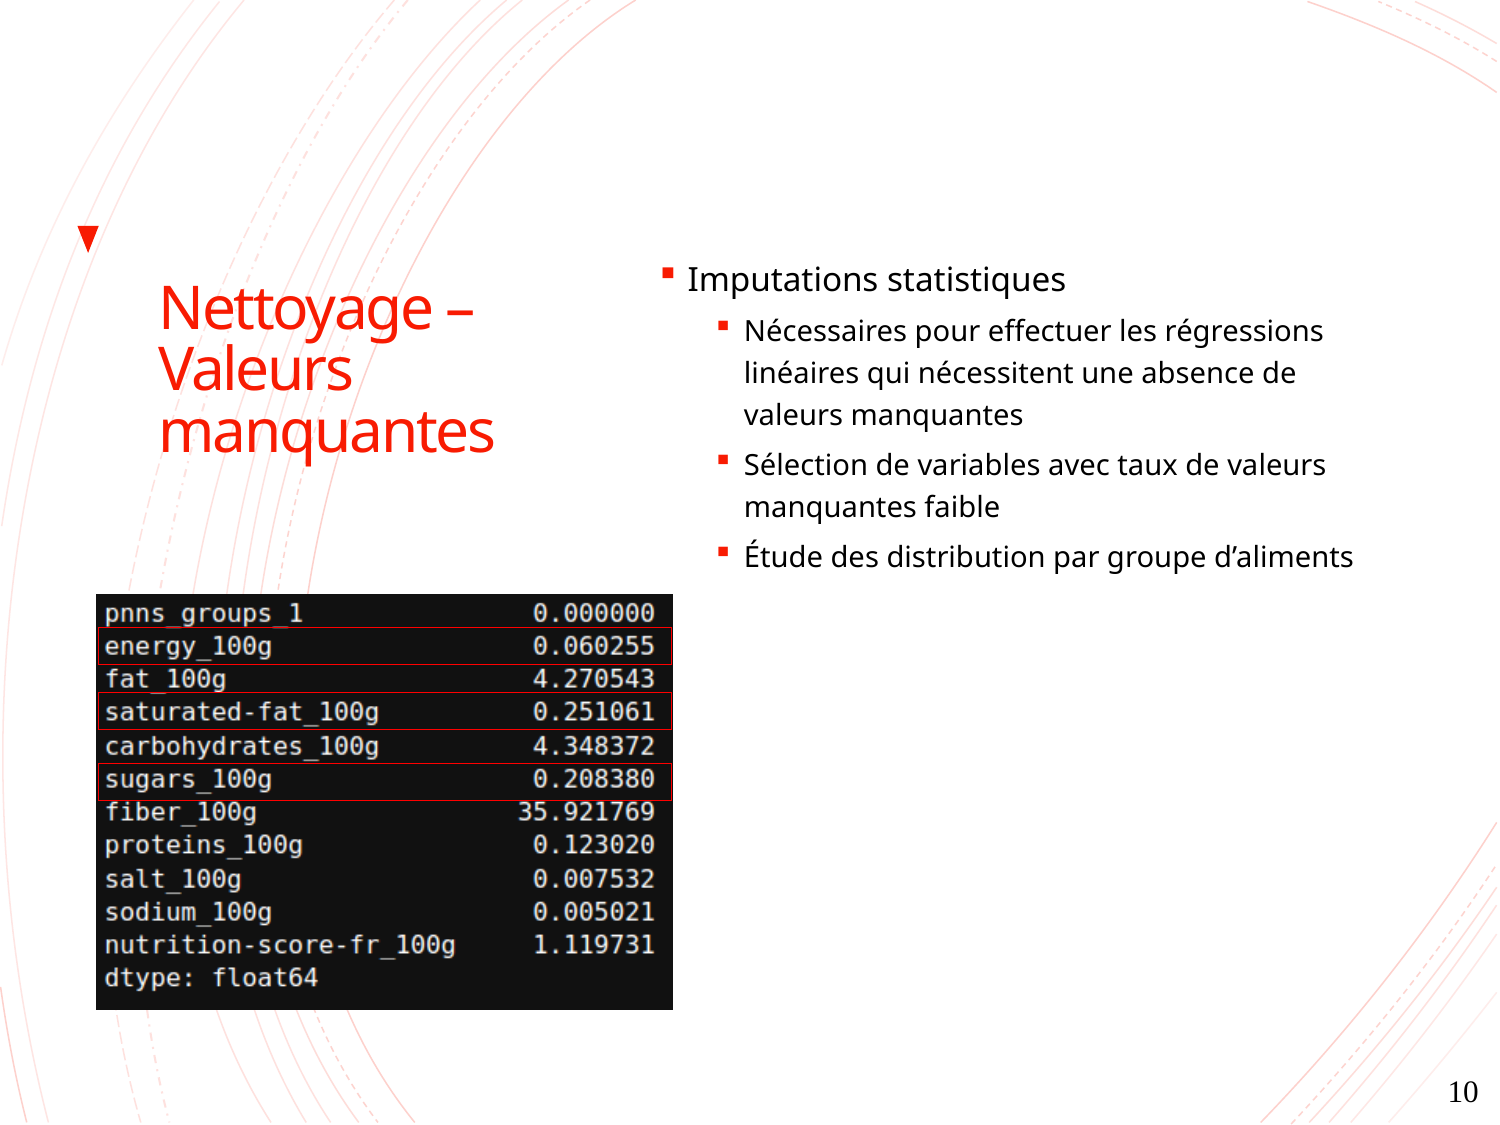

# Nettoyage – Valeurs manquantes
Imputations statistiques
Nécessaires pour effectuer les régressions linéaires qui nécessitent une absence de valeurs manquantes
Sélection de variables avec taux de valeurs manquantes faible
Étude des distribution par groupe d’aliments